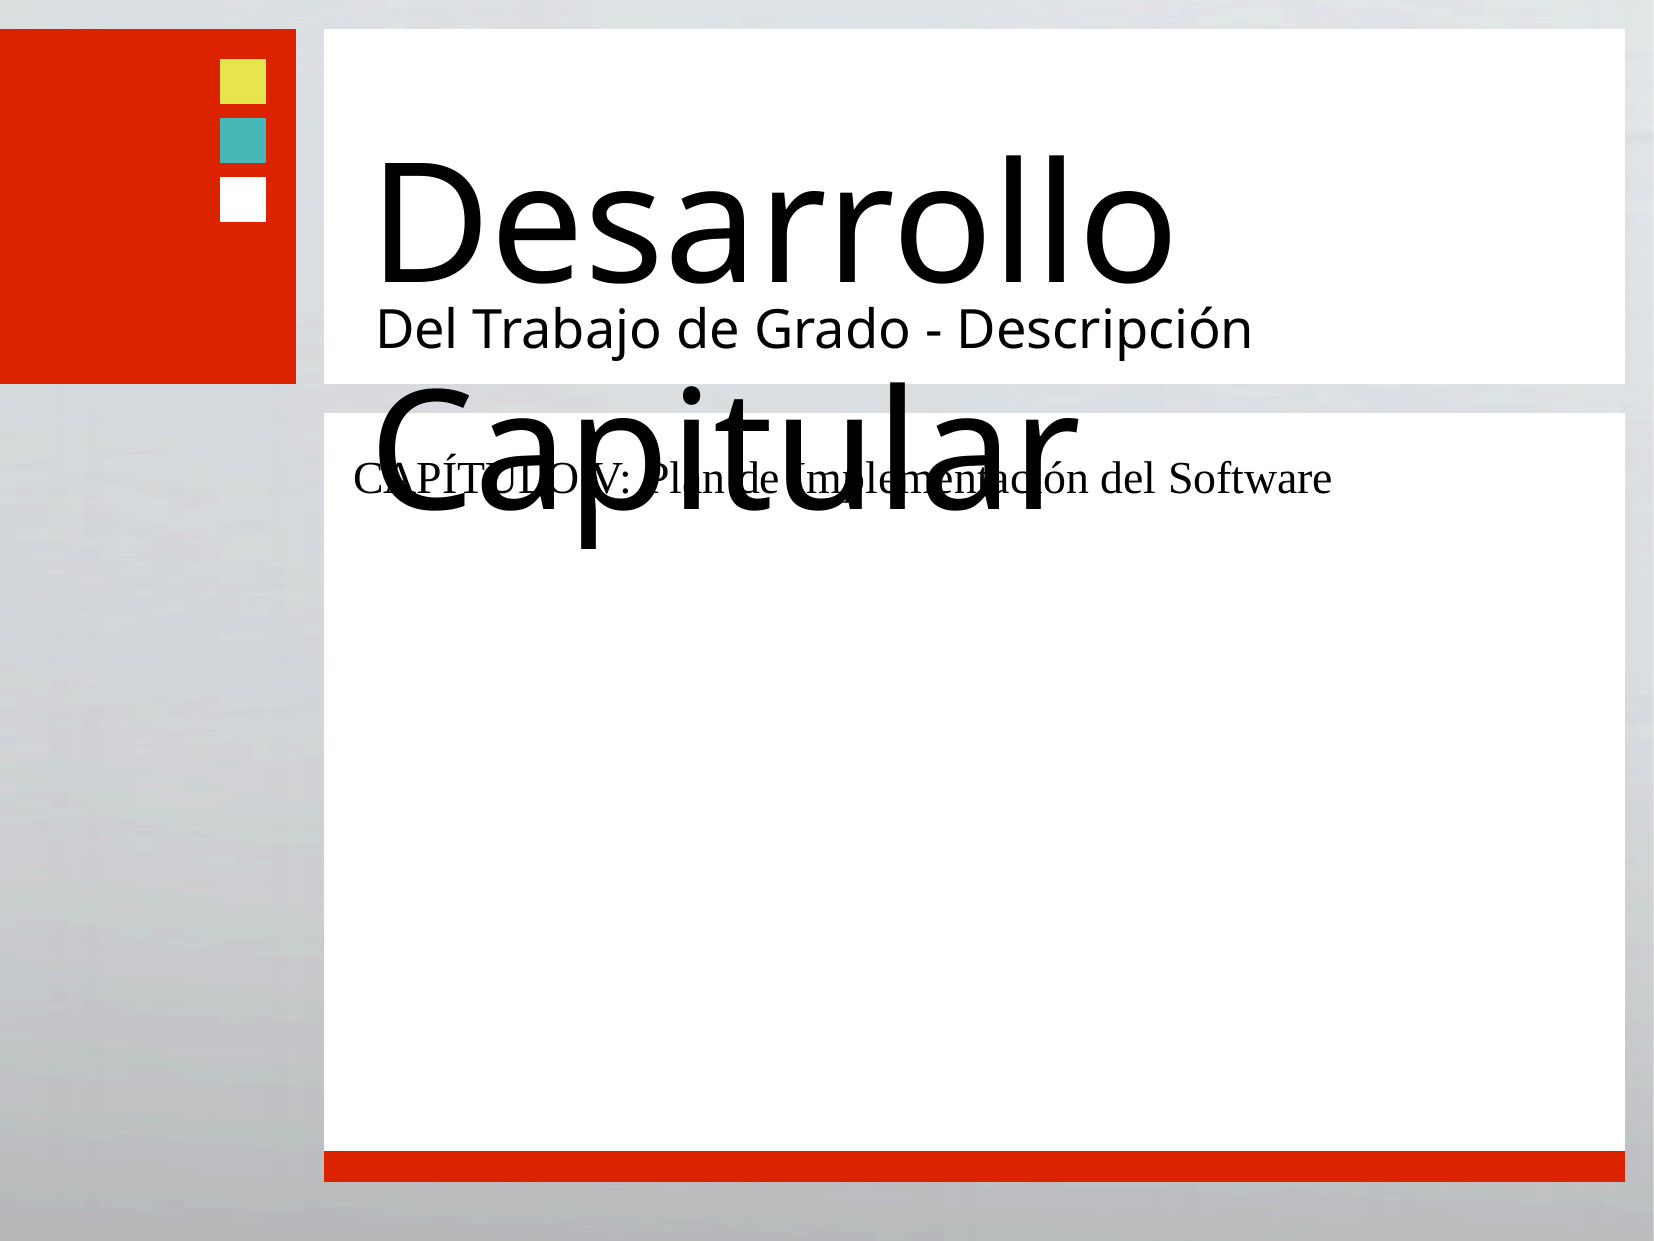

Desarrollo Capitular
Del Trabajo de Grado - Descripción
CAPÍTULO V: Plan de Implementación del Software